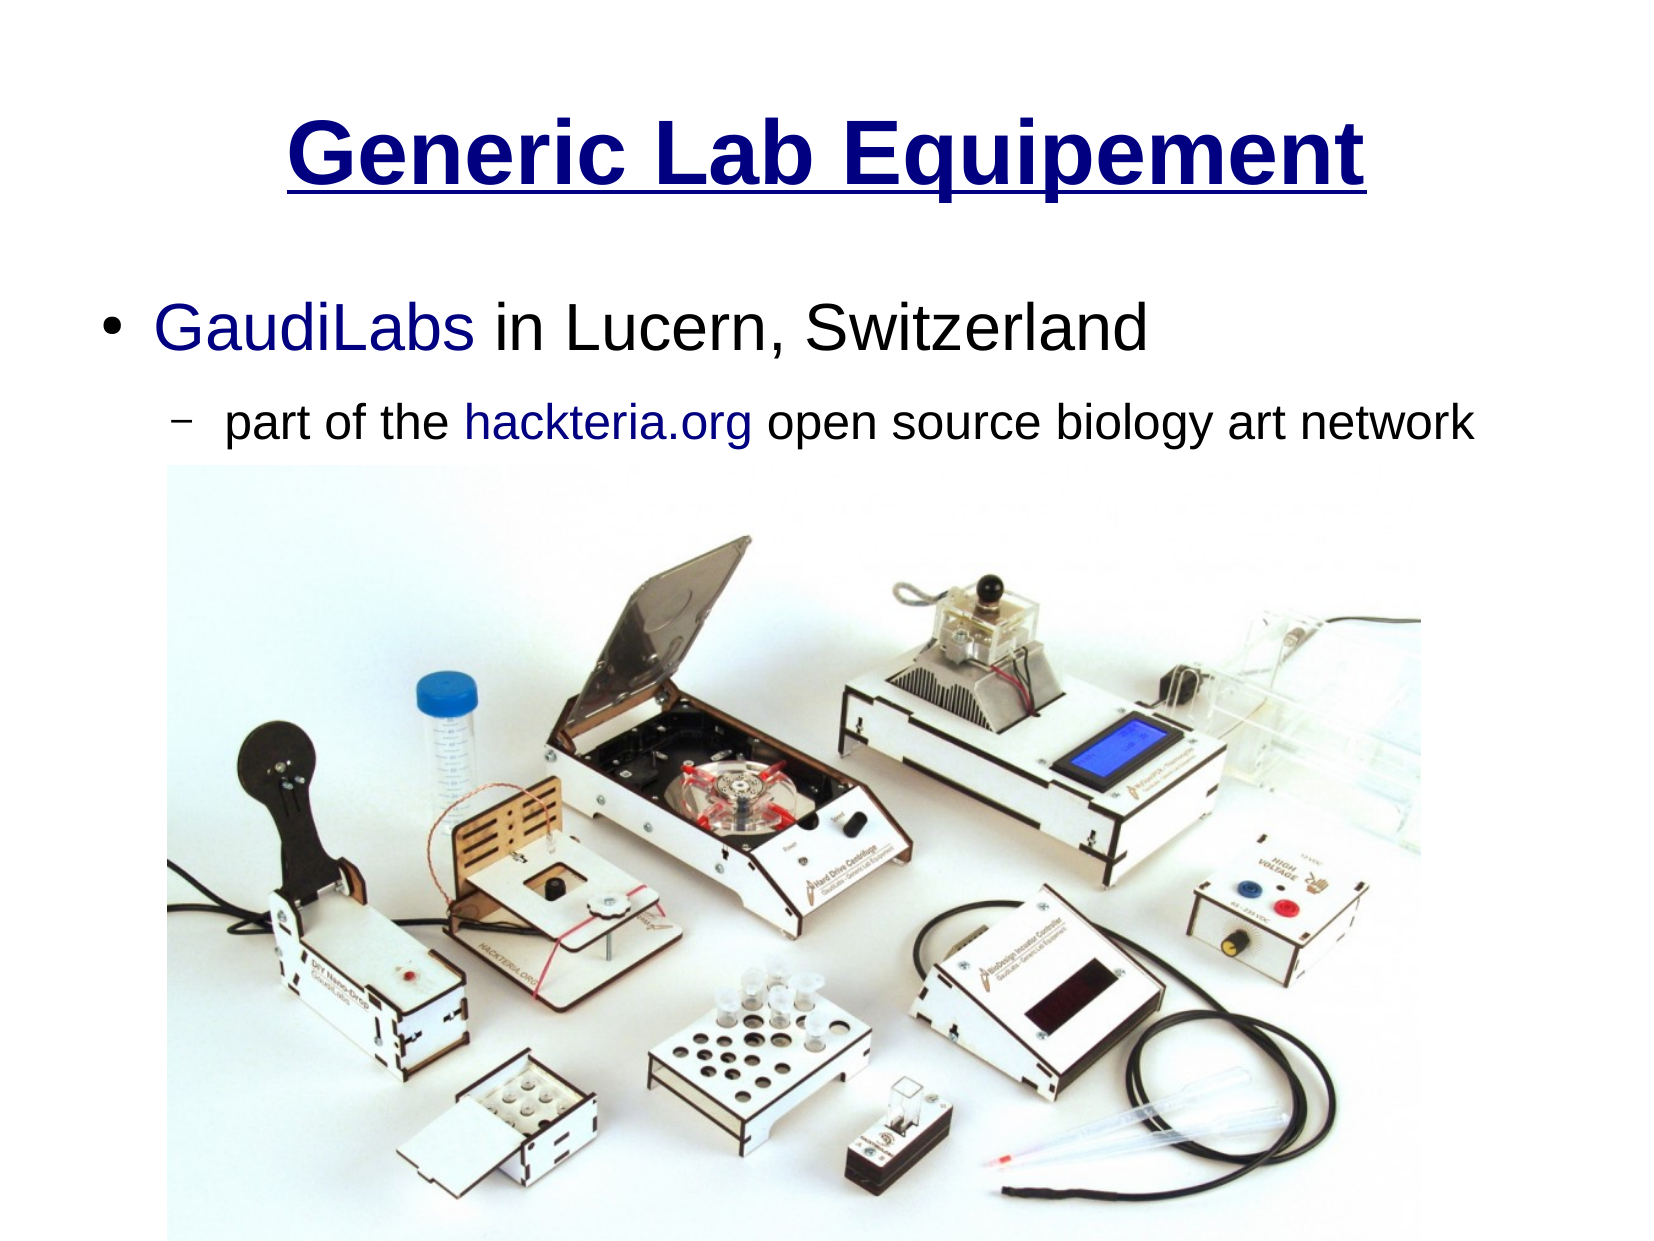

# Generic Lab Equipement
GaudiLabs in Lucern, Switzerland
part of the hackteria.org open source biology art network